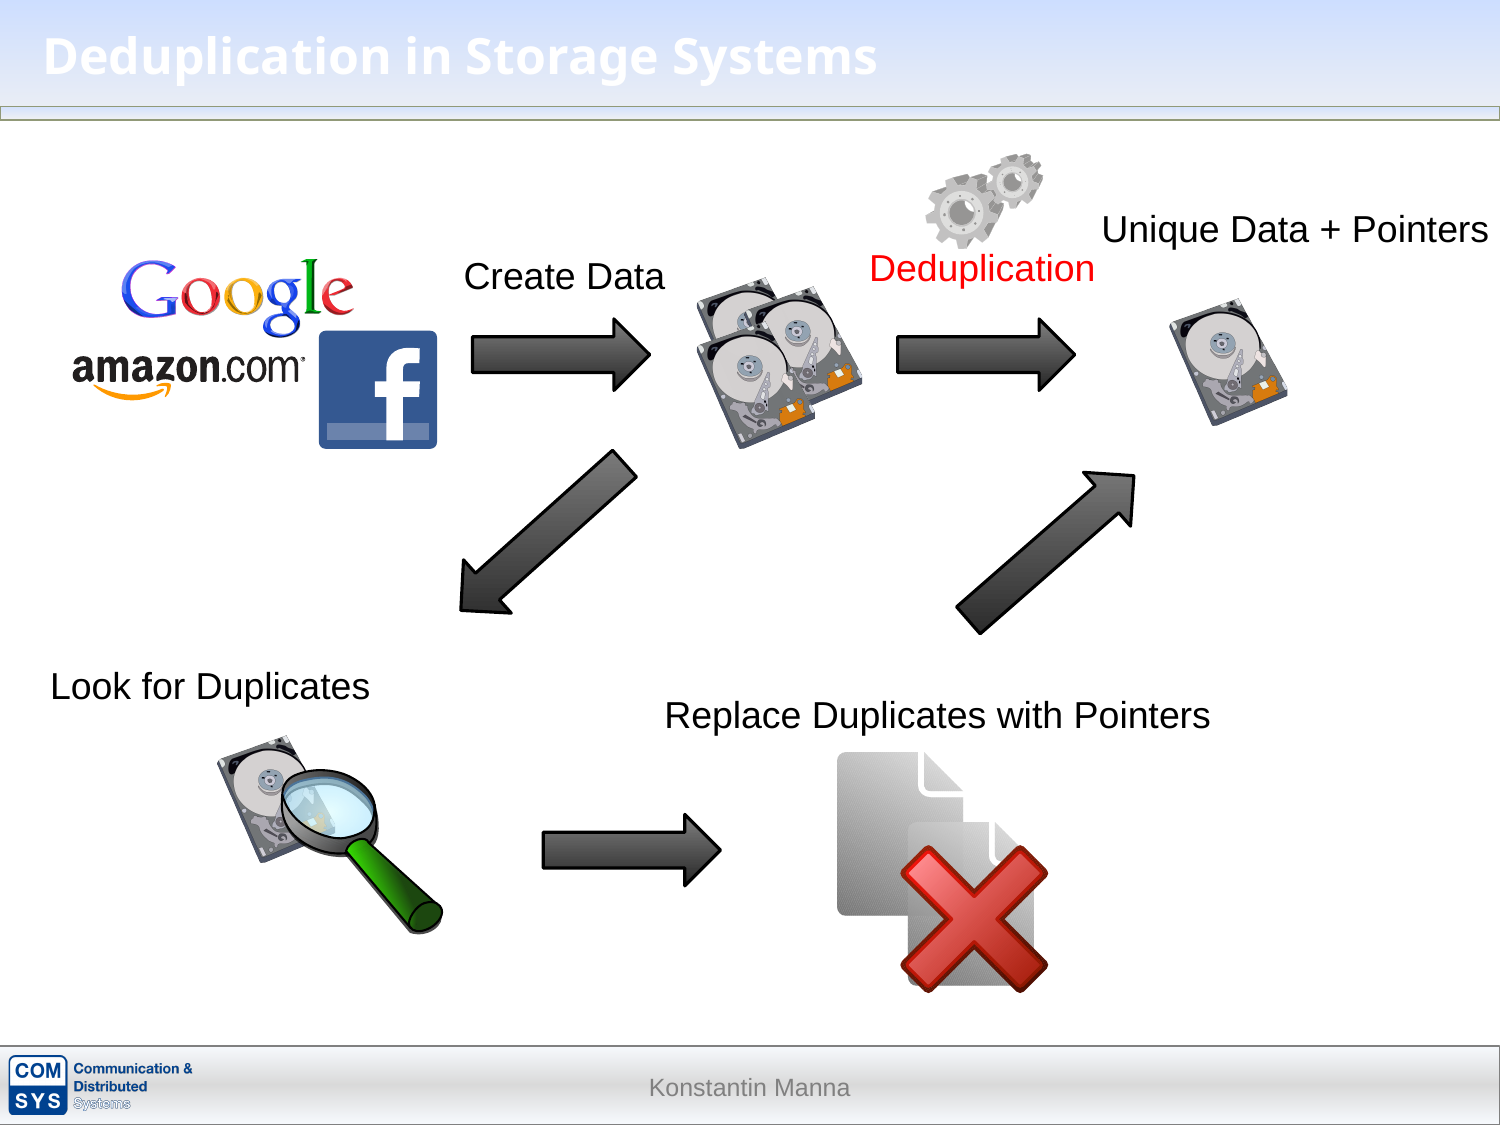

# Deduplication in Storage Systems
Unique Data + Pointers
Deduplication
Create Data
Look for Duplicates
Replace Duplicates with Pointers